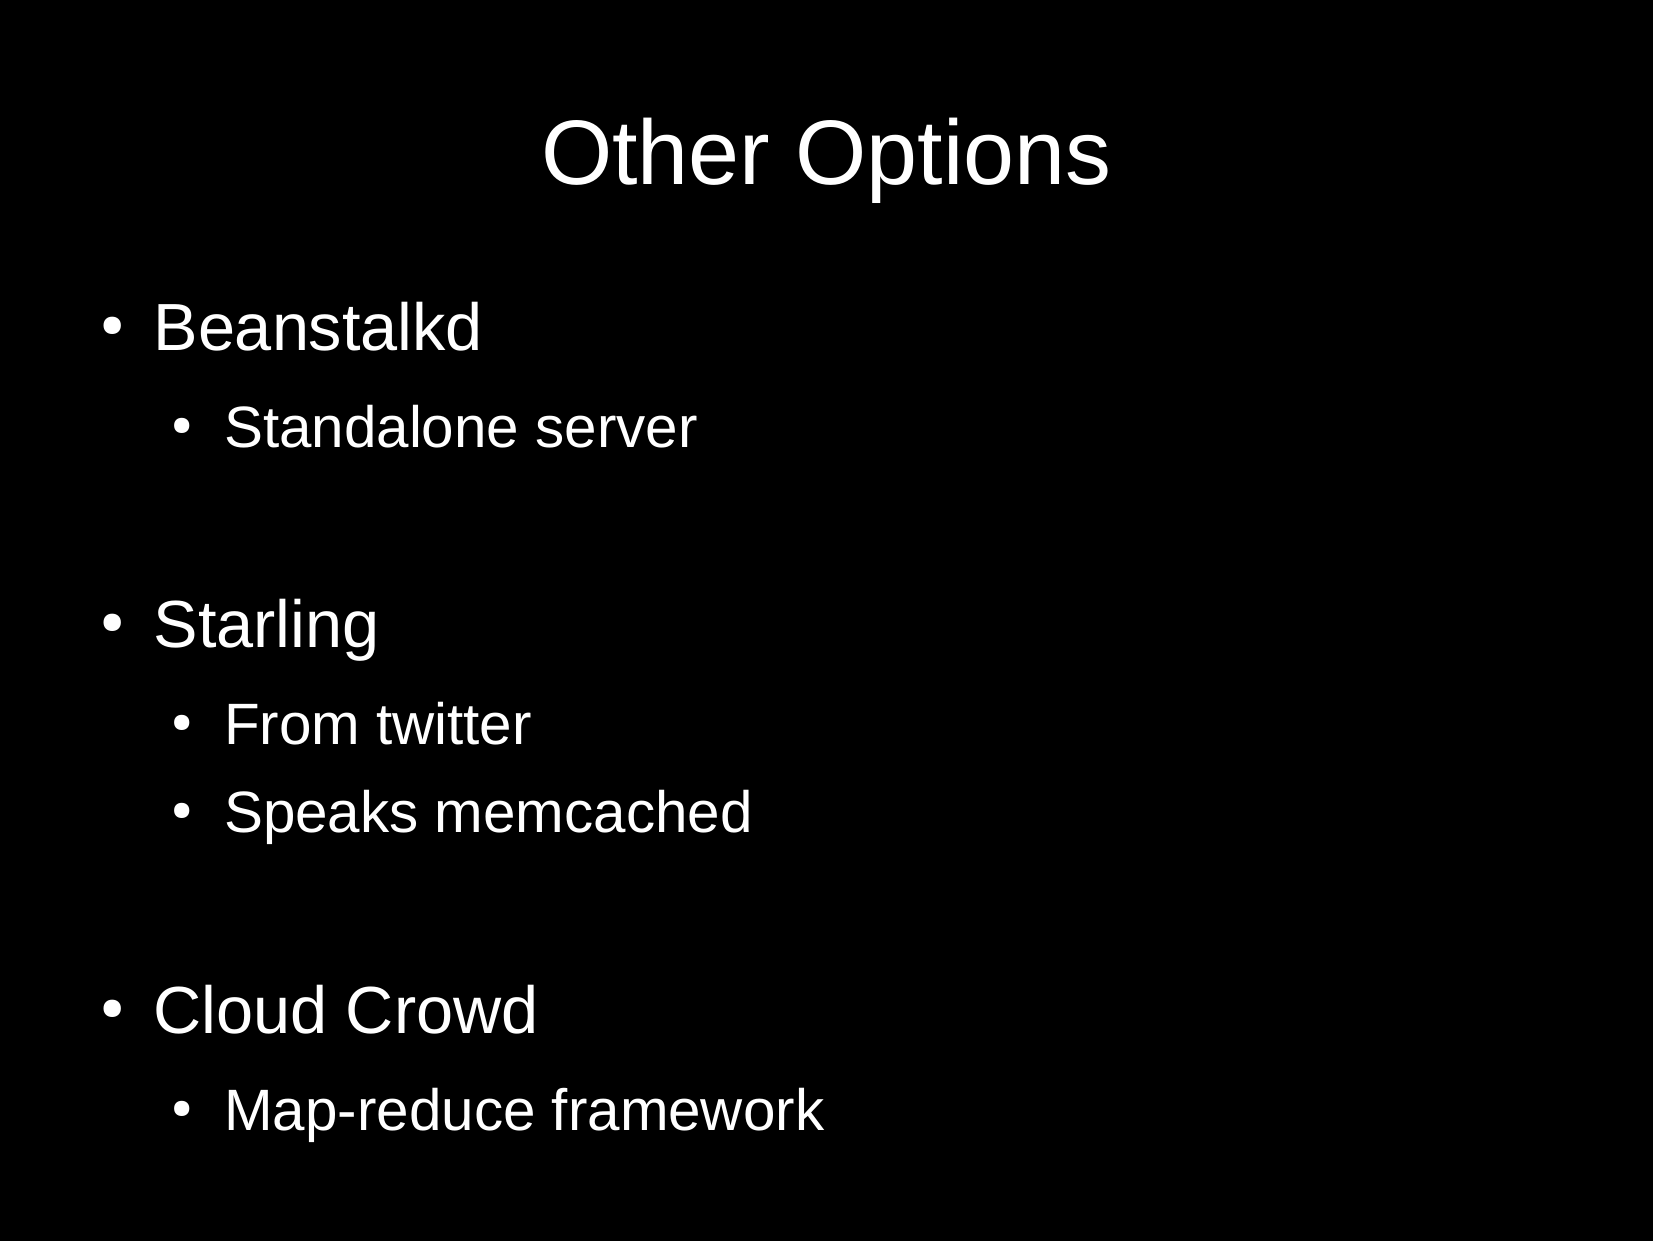

# Other Options
Beanstalkd
Standalone server
Starling
From twitter
Speaks memcached
Cloud Crowd
Map-reduce framework